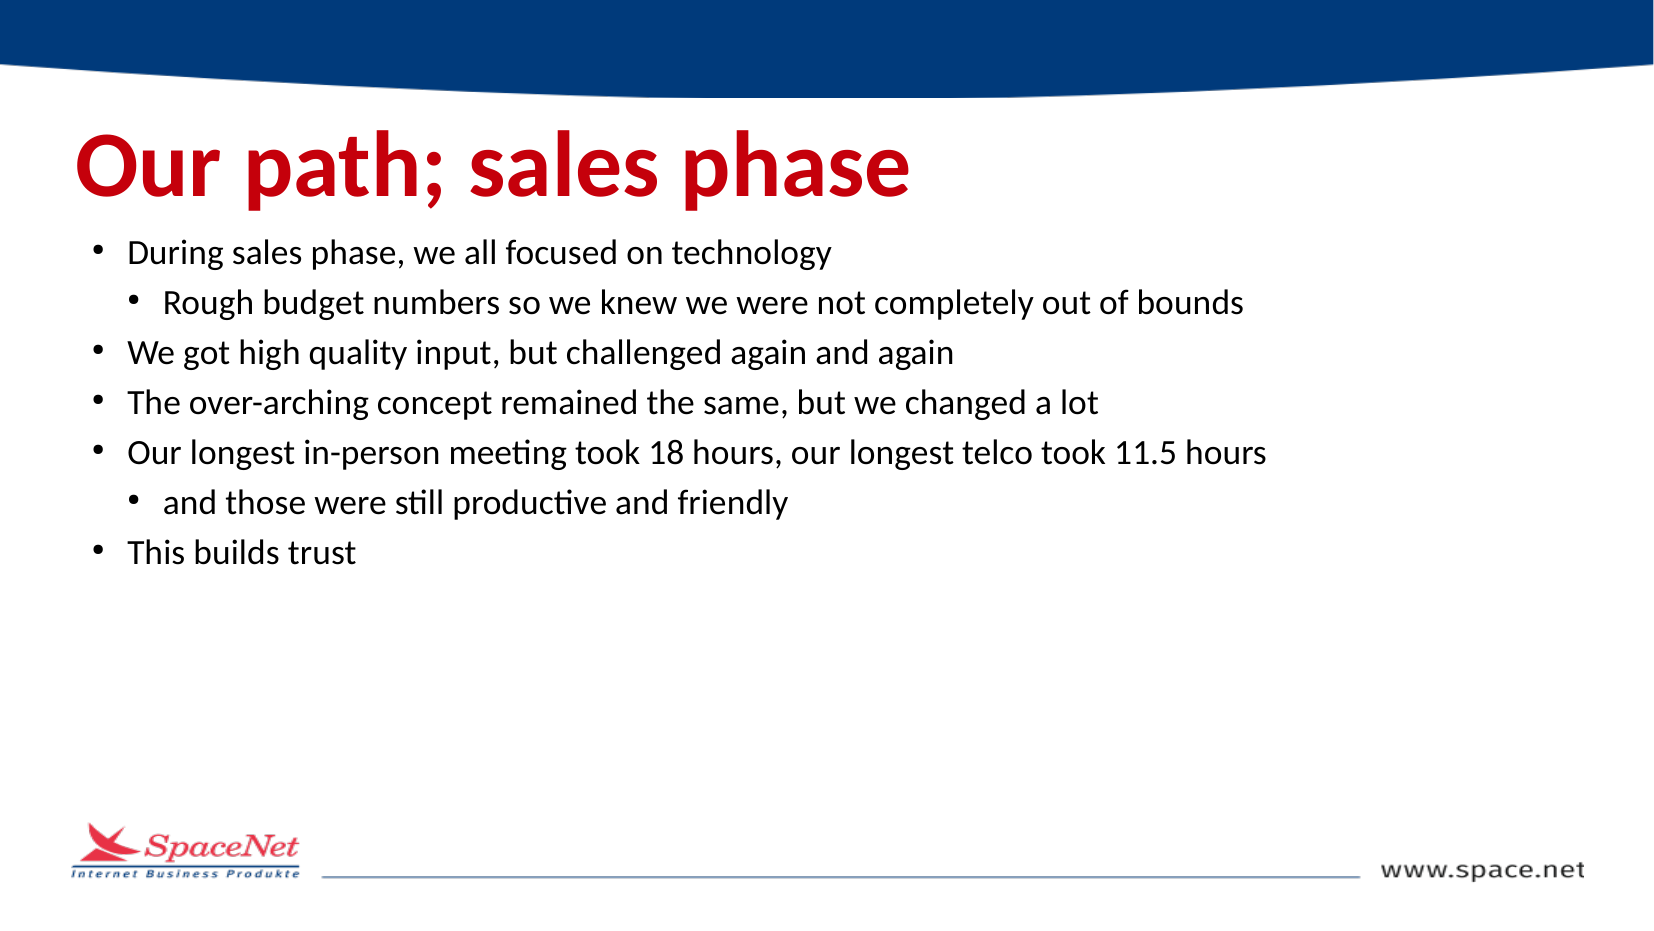

Our path; sales phase
During sales phase, we all focused on technology
Rough budget numbers so we knew we were not completely out of bounds
We got high quality input, but challenged again and again
The over-arching concept remained the same, but we changed a lot
Our longest in-person meeting took 18 hours, our longest telco took 11.5 hours
and those were still productive and friendly
This builds trust